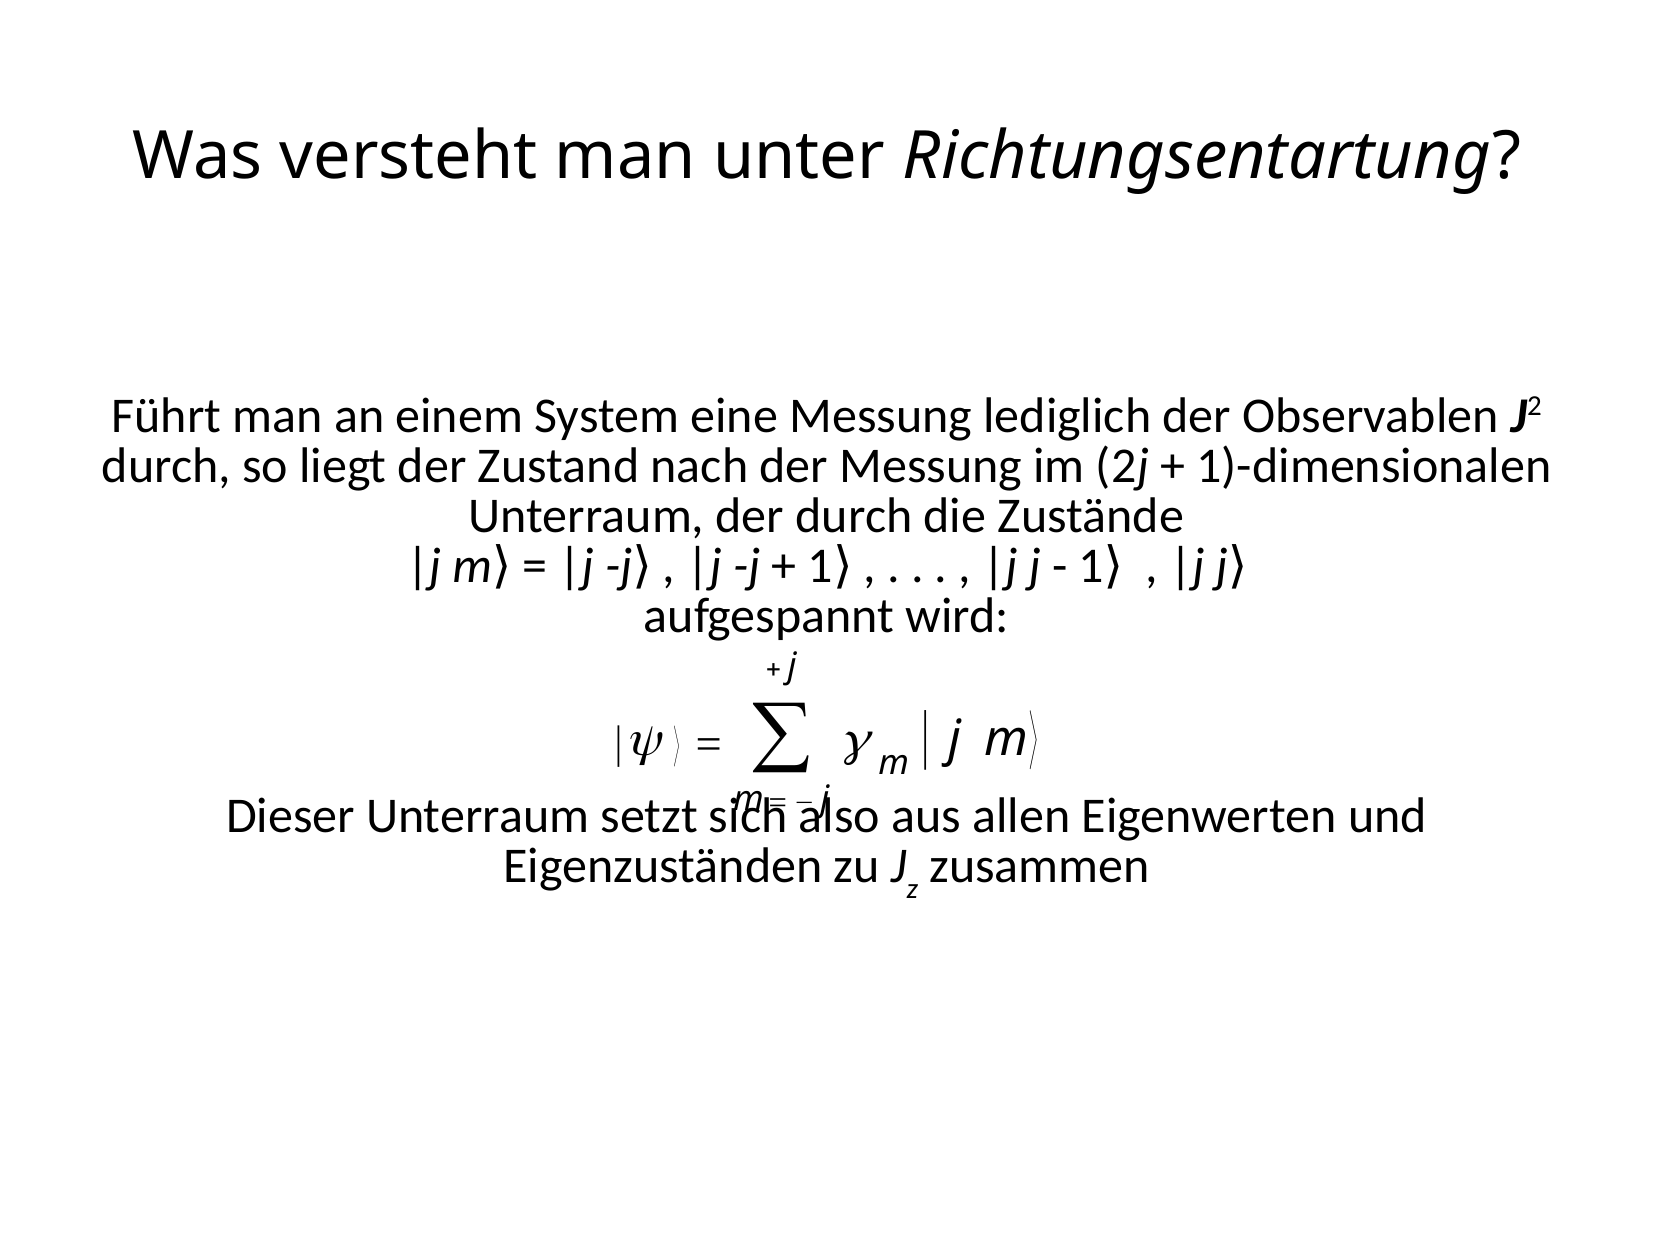

# Was versteht man unter Richtungsentartung?
Führt man an einem System eine Messung lediglich der Observablen J2 durch, so liegt der Zustand nach der Messung im (2j + 1)-dimensionalen Unterraum, der durch die Zustände
|j m⟩ = |j -j⟩ , |j -j + 1⟩ , . . . , |j j - 1⟩ , |j j⟩
aufgespannt wird:
Dieser Unterraum setzt sich also aus allen Eigenwerten und Eigenzuständen zu Jz zusammen